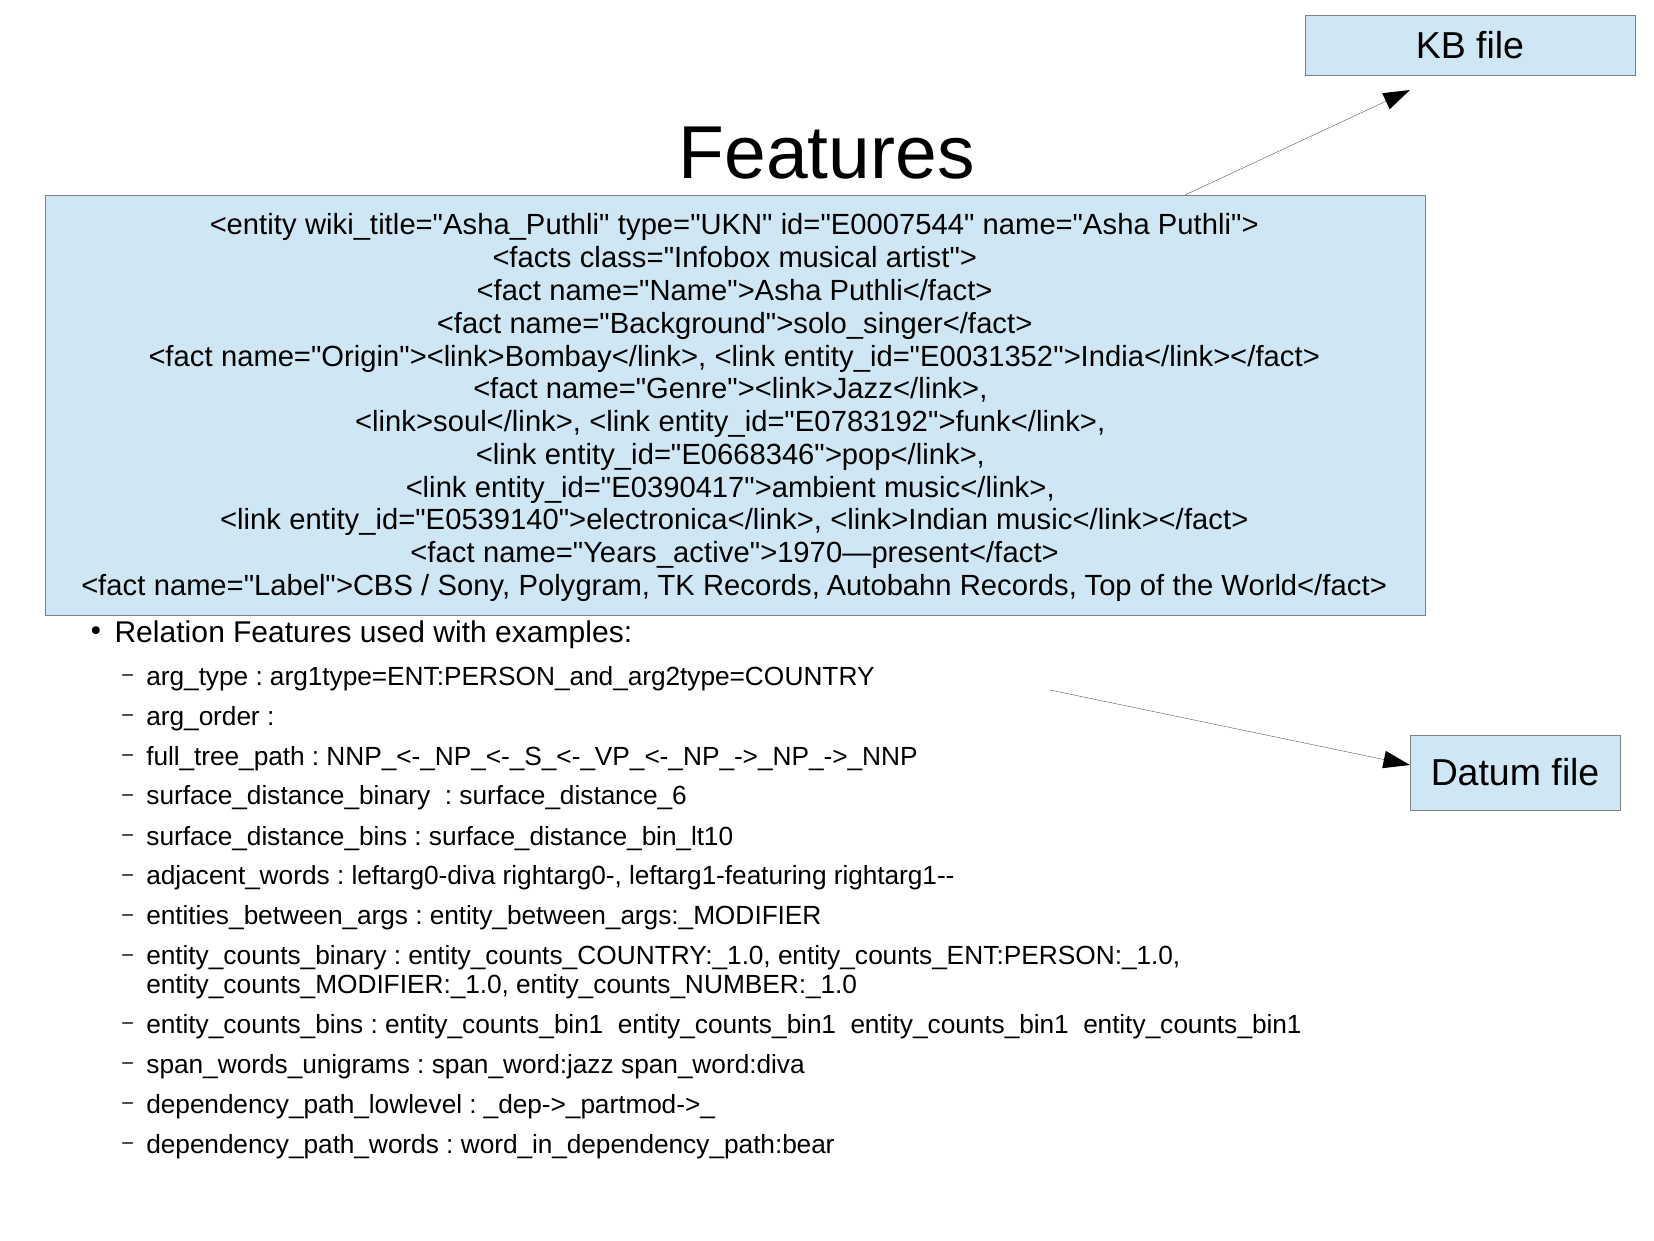

KB file
# Features
<entity wiki_title="Asha_Puthli" type="UKN" id="E0007544" name="Asha Puthli">
<facts class="Infobox musical artist">
<fact name="Name">Asha Puthli</fact>
<fact name="Background">solo_singer</fact>
<fact name="Origin"><link>Bombay</link>, <link entity_id="E0031352">India</link></fact>
<fact name="Genre"><link>Jazz</link>,
<link>soul</link>, <link entity_id="E0783192">funk</link>,
<link entity_id="E0668346">pop</link>,
<link entity_id="E0390417">ambient music</link>,
<link entity_id="E0539140">electronica</link>, <link>Indian music</link></fact>
<fact name="Years_active">1970—present</fact>
<fact name="Label">CBS / Sony, Polygram, TK Records, Autobahn Records, Top of the World</fact>
Relation Features used with examples:
arg_type : arg1type=ENT:PERSON_and_arg2type=COUNTRY
arg_order :
full_tree_path : NNP_<-_NP_<-_S_<-_VP_<-_NP_->_NP_->_NNP
surface_distance_binary : surface_distance_6
surface_distance_bins : surface_distance_bin_lt10
adjacent_words : leftarg0-diva rightarg0-, leftarg1-featuring rightarg1--
entities_between_args : entity_between_args:_MODIFIER
entity_counts_binary : entity_counts_COUNTRY:_1.0, entity_counts_ENT:PERSON:_1.0, entity_counts_MODIFIER:_1.0, entity_counts_NUMBER:_1.0
entity_counts_bins : entity_counts_bin1 entity_counts_bin1 entity_counts_bin1 entity_counts_bin1
span_words_unigrams : span_word:jazz span_word:diva
dependency_path_lowlevel : _dep->_partmod->_
dependency_path_words : word_in_dependency_path:bear
Datum file